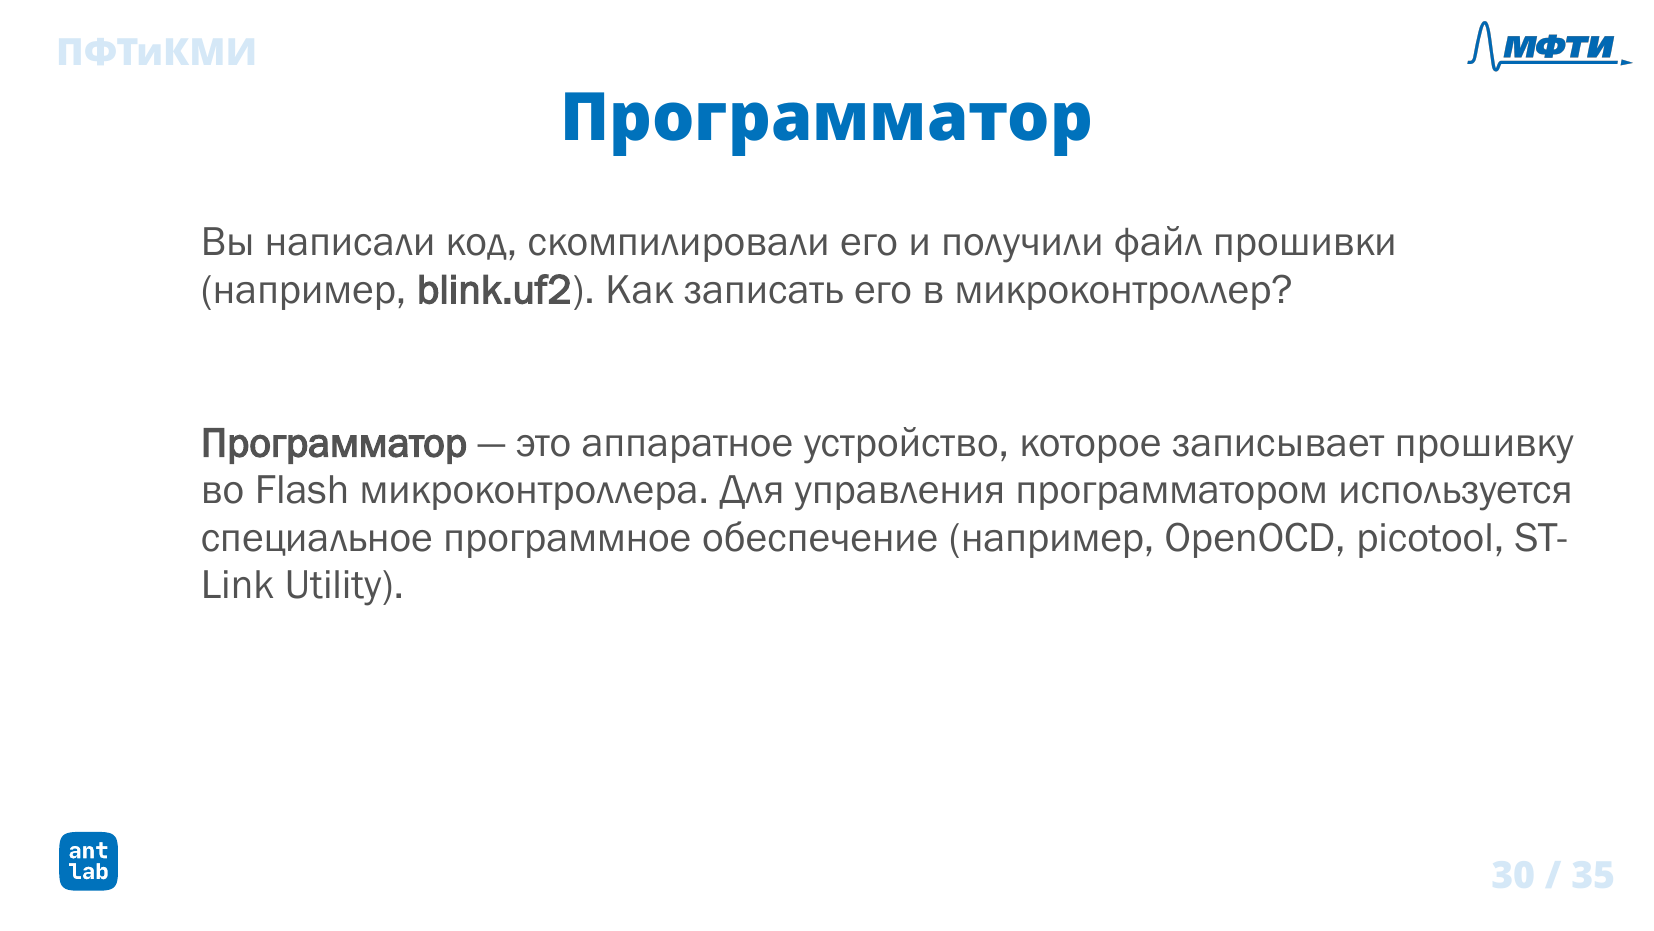

# Программатор
Вы написали код, скомпилировали его и получили файл прошивки (например, blink.uf2). Как записать его в микроконтроллер?
Программатор — это аппаратное устройство, которое записывает прошивку во Flash микроконтроллера. Для управления программатором используется специальное программное обеспечение (например, OpenOCD, picotool, ST-Link Utility).